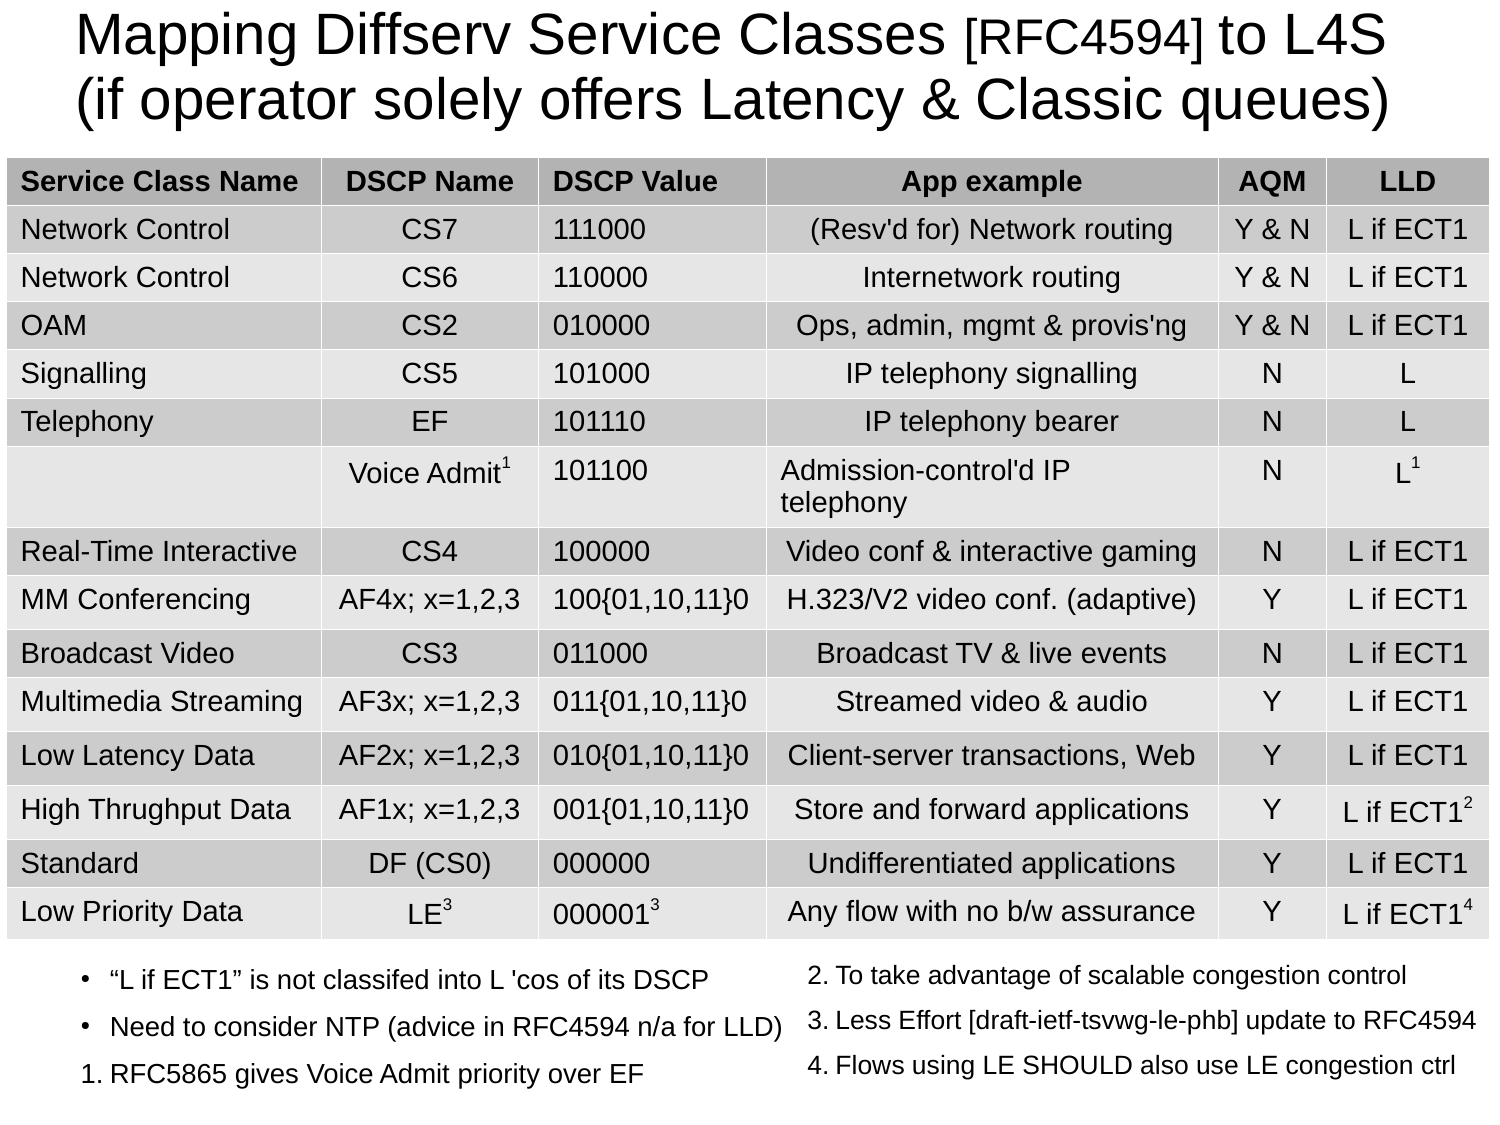

# Mapping Diffserv Service Classes [RFC4594] to L4S (if operator solely offers Latency & Classic queues)
| Service Class Name | DSCP Name | DSCP Value | App example | AQM | LLD |
| --- | --- | --- | --- | --- | --- |
| Network Control | CS7 | 111000 | (Resv'd for) Network routing | Y & N | L if ECT1 |
| Network Control | CS6 | 110000 | Internetwork routing | Y & N | L if ECT1 |
| OAM | CS2 | 010000 | Ops, admin, mgmt & provis'ng | Y & N | L if ECT1 |
| Signalling | CS5 | 101000 | IP telephony signalling | N | L |
| Telephony | EF | 101110 | IP telephony bearer | N | L |
| | Voice Admit1 | 101100 | Admission-control'd IP telephony | N | L1 |
| Real-Time Interactive | CS4 | 100000 | Video conf & interactive gaming | N | L if ECT1 |
| MM Conferencing | AF4x; x=1,2,3 | 100{01,10,11}0 | H.323/V2 video conf. (adaptive) | Y | L if ECT1 |
| Broadcast Video | CS3 | 011000 | Broadcast TV & live events | N | L if ECT1 |
| Multimedia Streaming | AF3x; x=1,2,3 | 011{01,10,11}0 | Streamed video & audio | Y | L if ECT1 |
| Low Latency Data | AF2x; x=1,2,3 | 010{01,10,11}0 | Client-server transactions, Web | Y | L if ECT1 |
| High Thrughput Data | AF1x; x=1,2,3 | 001{01,10,11}0 | Store and forward applications | Y | L if ECT12 |
| Standard | DF (CS0) | 000000 | Undifferentiated applications | Y | L if ECT1 |
| Low Priority Data | LE3 | 0000013 | Any flow with no b/w assurance | Y | L if ECT14 |
To take advantage of scalable congestion control
Less Effort [draft-ietf-tsvwg-le-phb] update to RFC4594
Flows using LE SHOULD also use LE congestion ctrl
“L if ECT1” is not classifed into L 'cos of its DSCP
Need to consider NTP (advice in RFC4594 n/a for LLD)
RFC5865 gives Voice Admit priority over EF